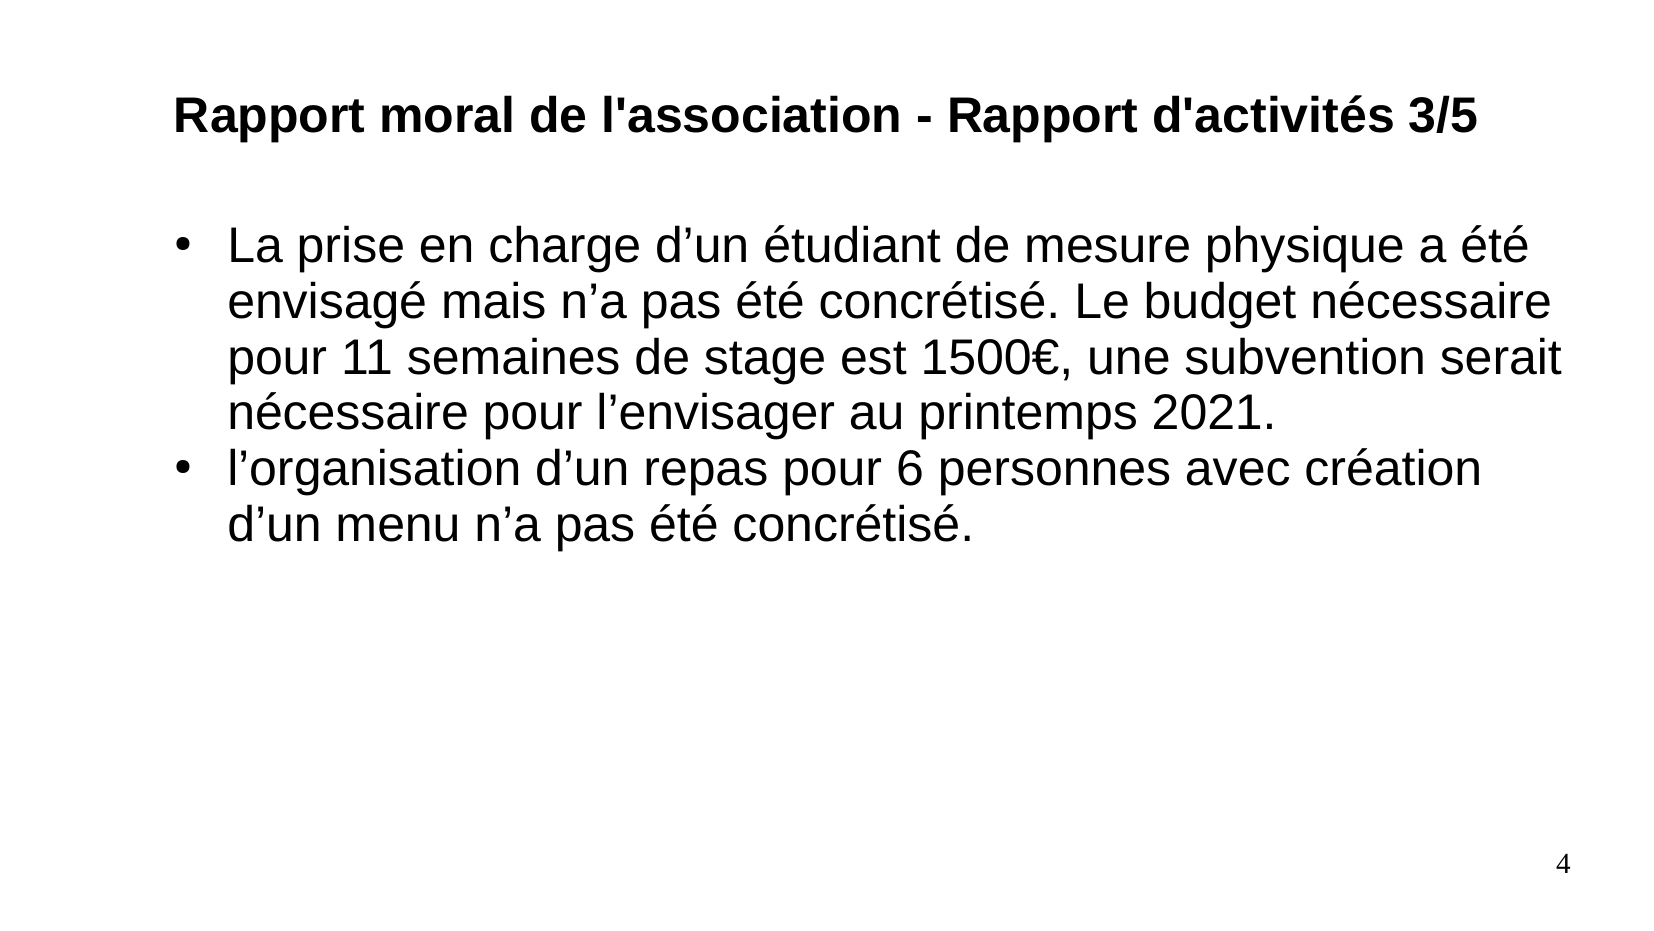

# Rapport moral de l'association - Rapport d'activités 3/5
La prise en charge d’un étudiant de mesure physique a été envisagé mais n’a pas été concrétisé. Le budget nécessaire pour 11 semaines de stage est 1500€, une subvention serait nécessaire pour l’envisager au printemps 2021.
l’organisation d’un repas pour 6 personnes avec création d’un menu n’a pas été concrétisé.
4